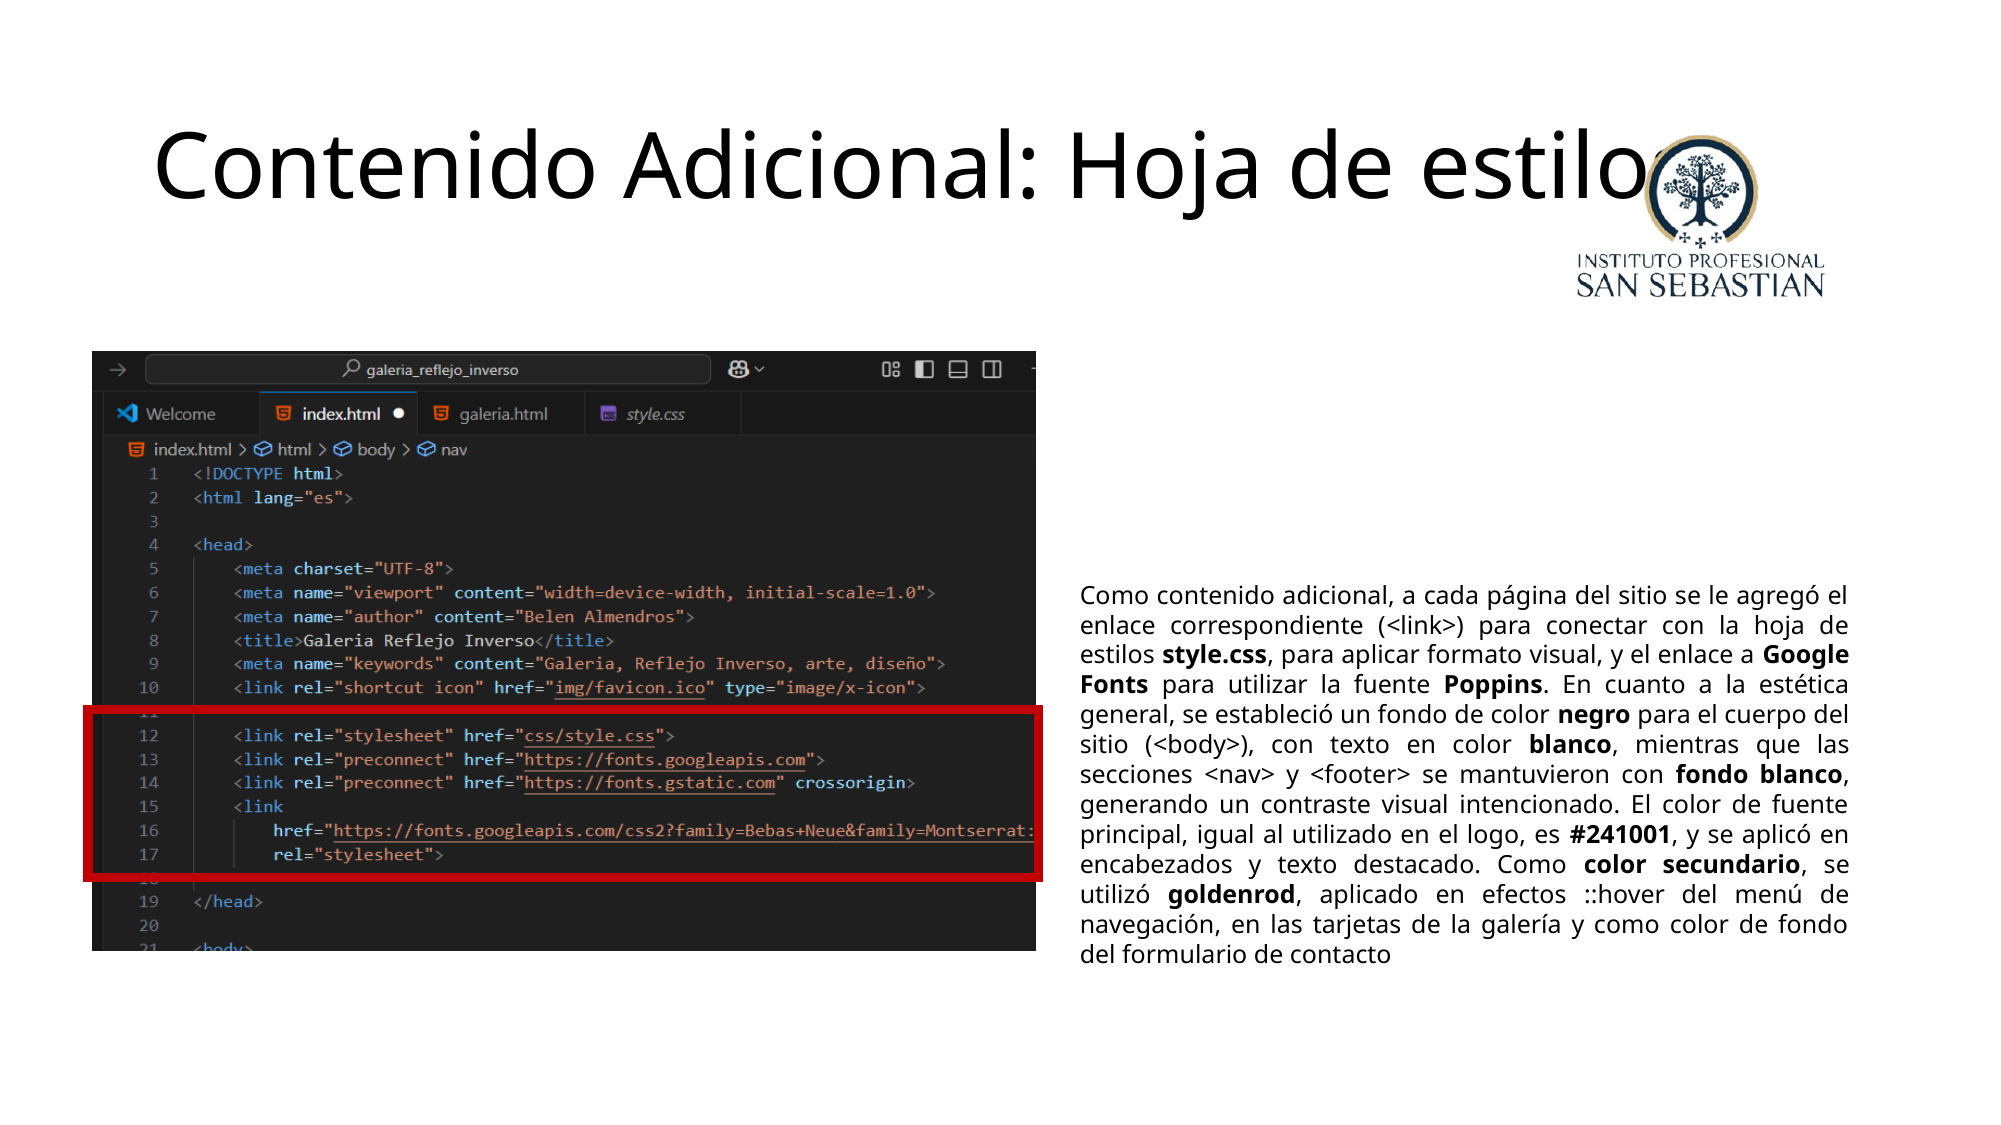

# Contenido Adicional: Hoja de estilos
Como contenido adicional, a cada página del sitio se le agregó el enlace correspondiente (<link>) para conectar con la hoja de estilos style.css, para aplicar formato visual, y el enlace a Google Fonts para utilizar la fuente Poppins. En cuanto a la estética general, se estableció un fondo de color negro para el cuerpo del sitio (<body>), con texto en color blanco, mientras que las secciones <nav> y <footer> se mantuvieron con fondo blanco, generando un contraste visual intencionado. El color de fuente principal, igual al utilizado en el logo, es #241001, y se aplicó en encabezados y texto destacado. Como color secundario, se utilizó goldenrod, aplicado en efectos ::hover del menú de navegación, en las tarjetas de la galería y como color de fondo del formulario de contacto